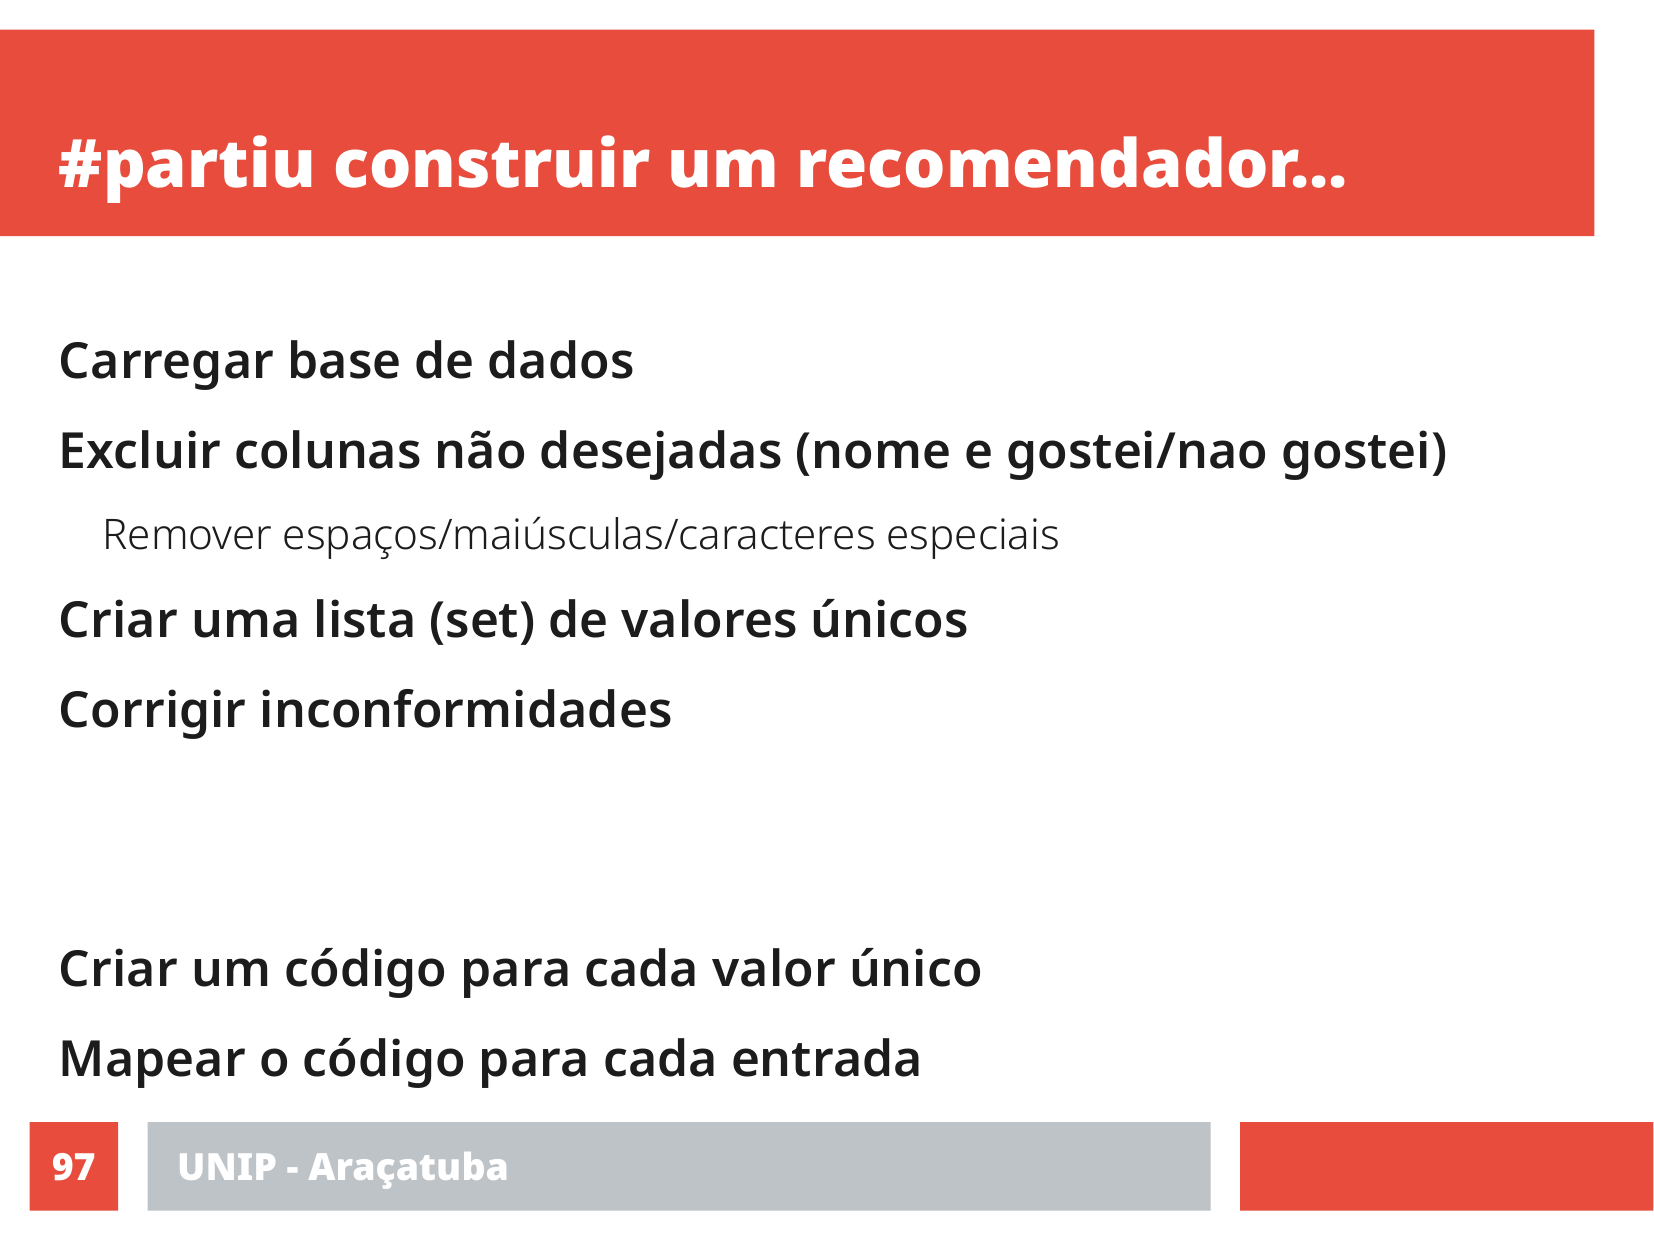

# #partiu construir um recomendador...
Carregar base de dados
Excluir colunas não desejadas (nome e gostei/nao gostei)
Remover espaços/maiúsculas/caracteres especiais
Criar uma lista (set) de valores únicos
Corrigir inconformidades
Criar um código para cada valor único
Mapear o código para cada entrada
97
UNIP - Araçatuba